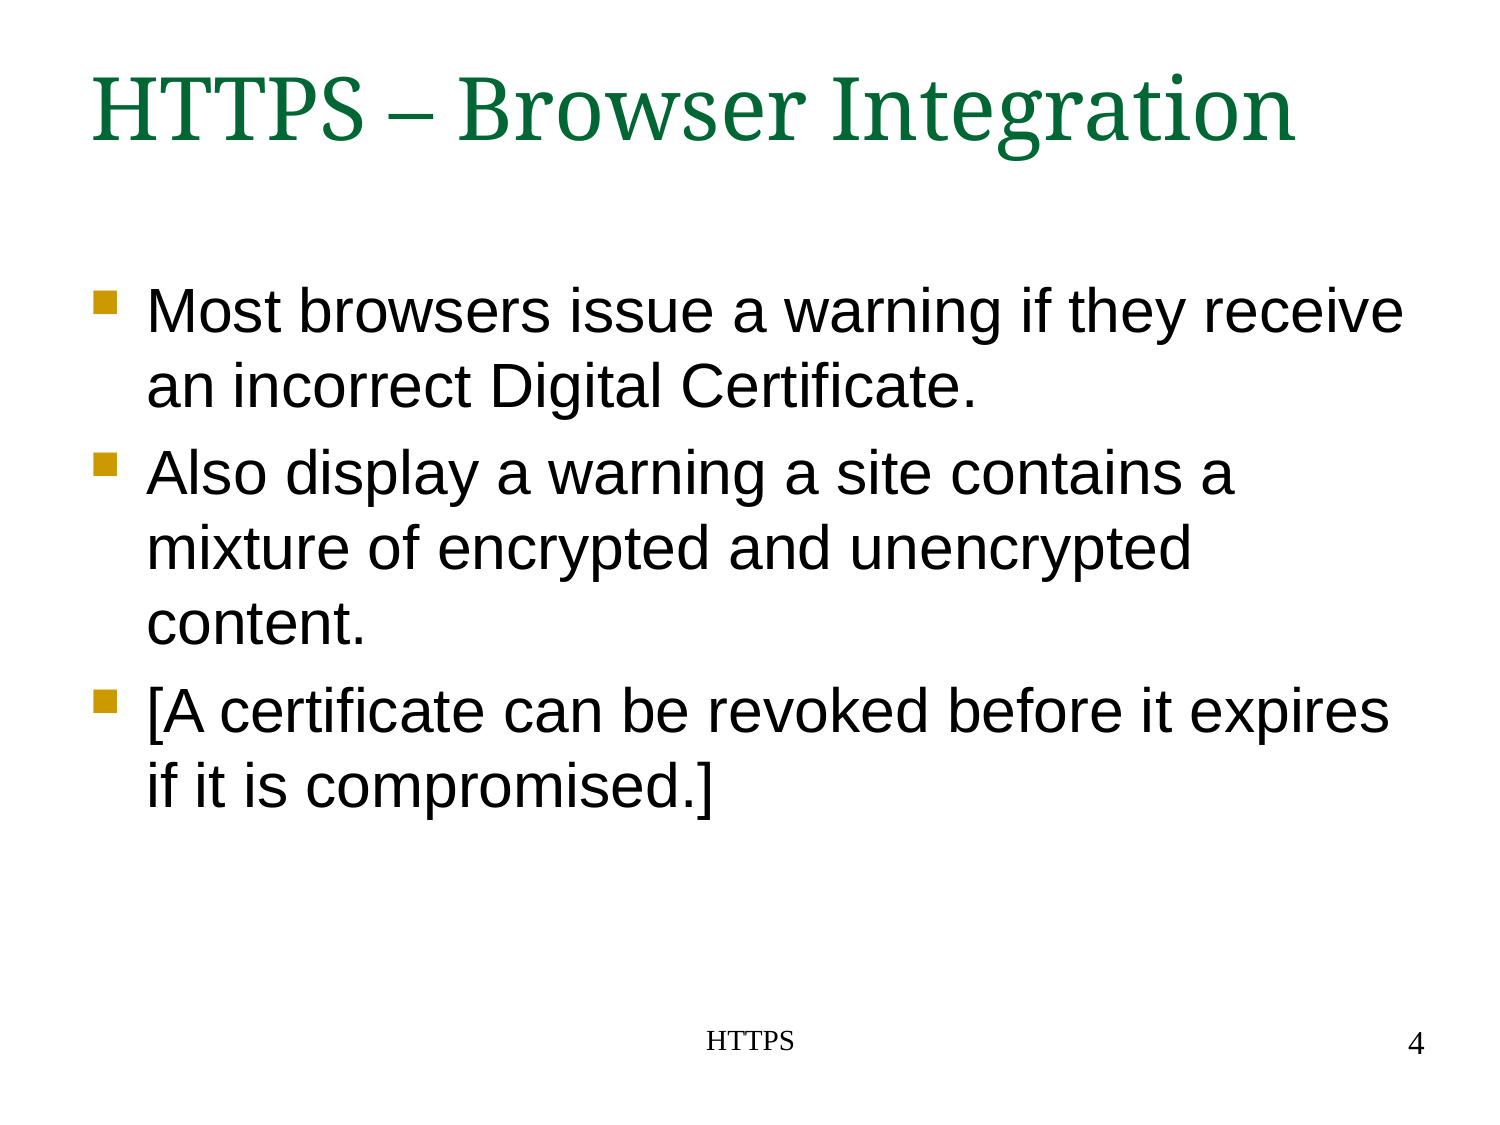

# HTTPS – Browser Integration
Most browsers issue a warning if they receive an incorrect Digital Certificate.
Also display a warning a site contains a mixture of encrypted and unencrypted content.
[A certificate can be revoked before it expires if it is compromised.]
HTTPS
4